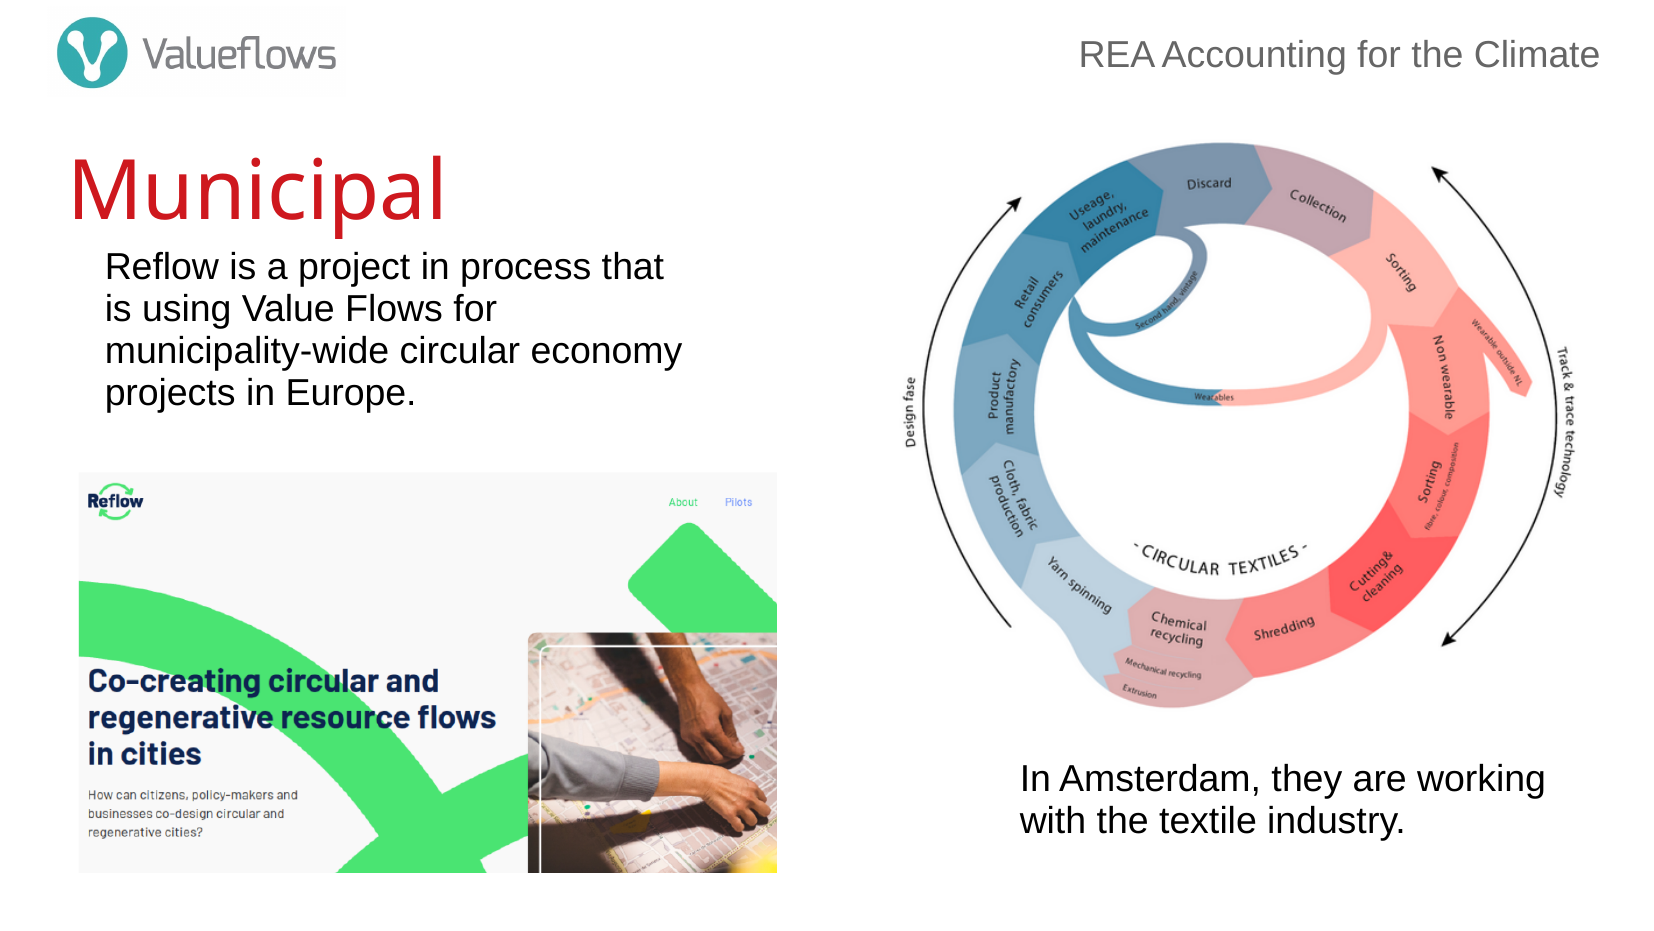

REA Accounting for the Climate
Municipal
Reflow is a project in process that is using Value Flows for municipality-wide circular economy projects in Europe.
In Amsterdam, they are working with the textile industry.